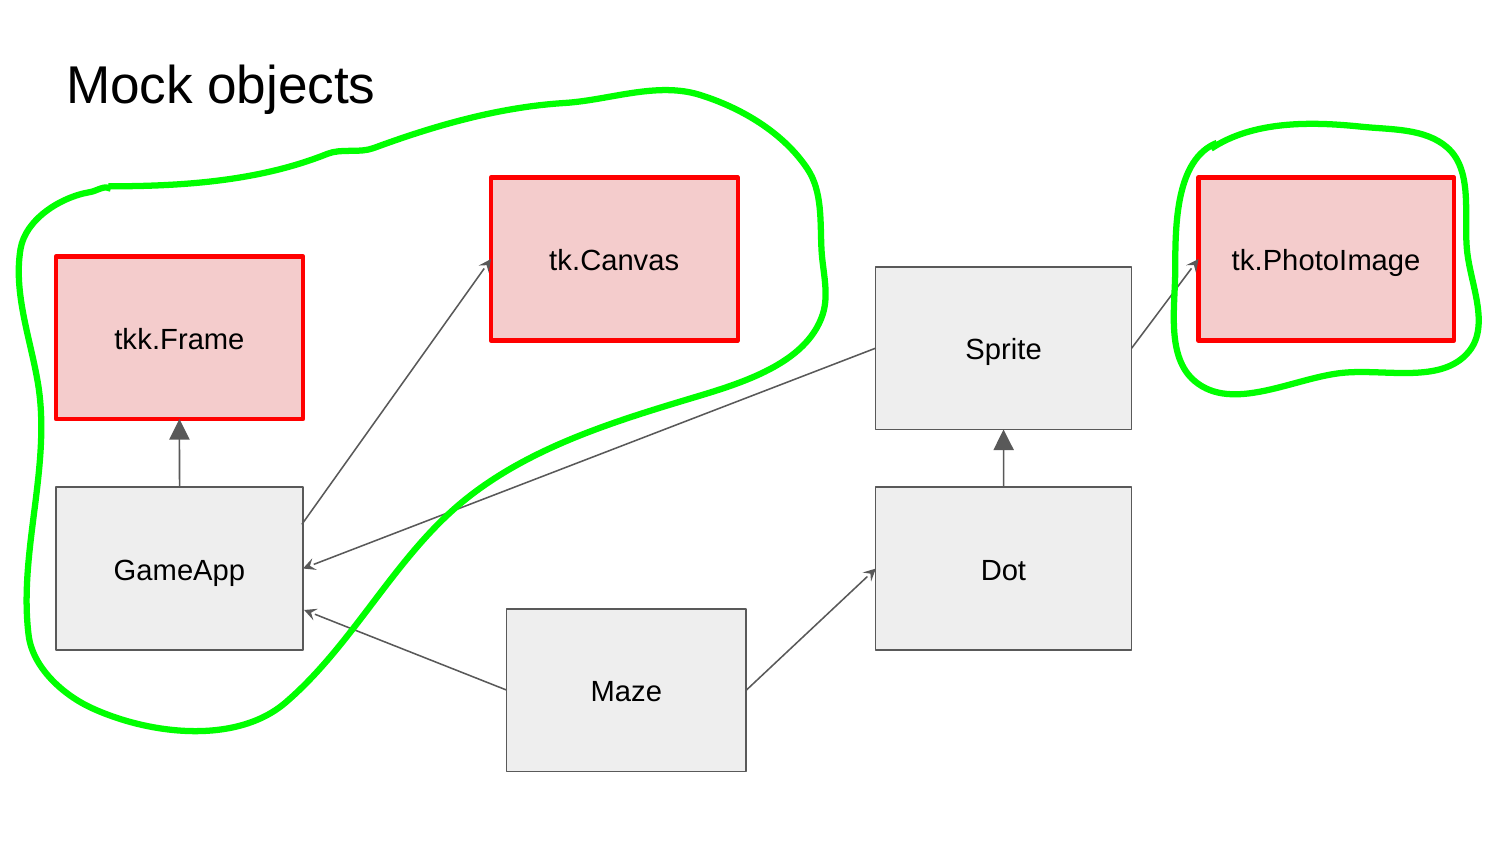

# Mock objects
tk.Canvas
tk.PhotoImage
tkk.Frame
Sprite
GameApp
Dot
Maze